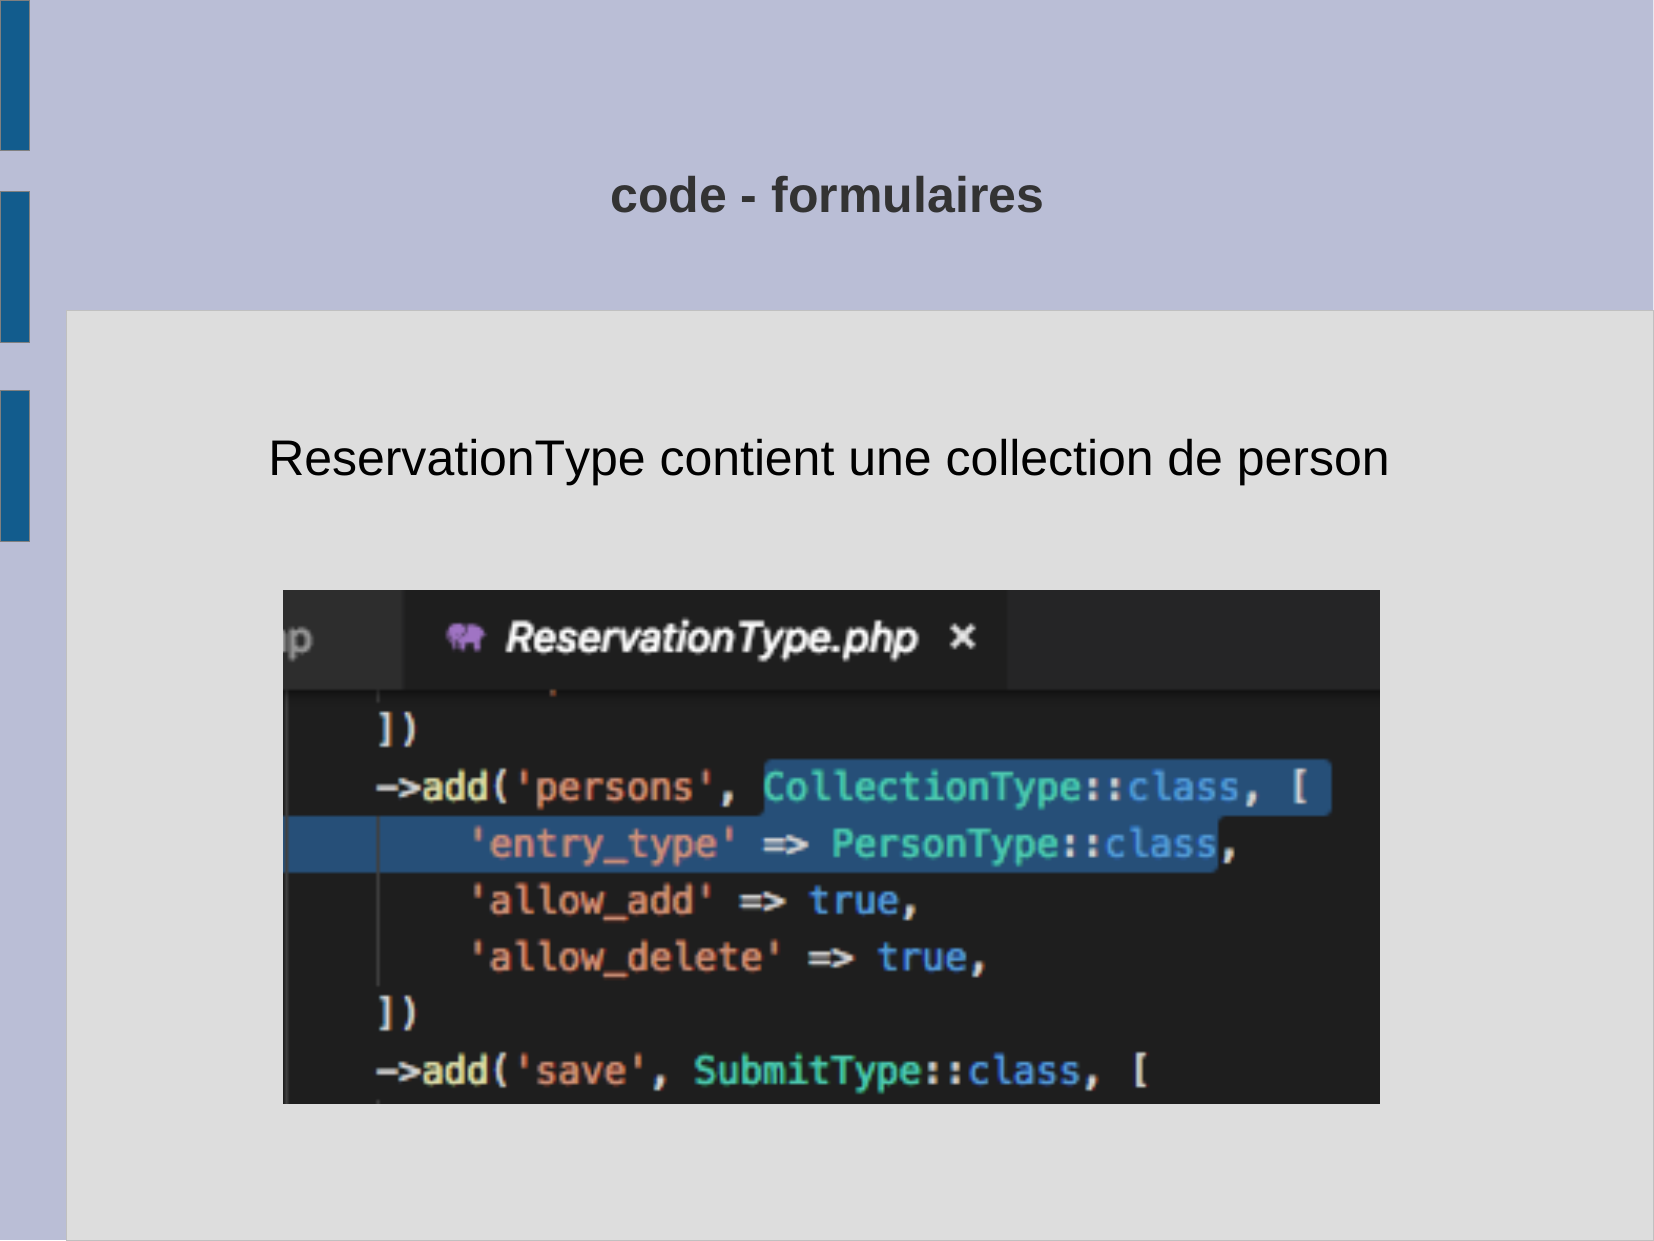

# code - formulaires
ReservationType contient une collection de person